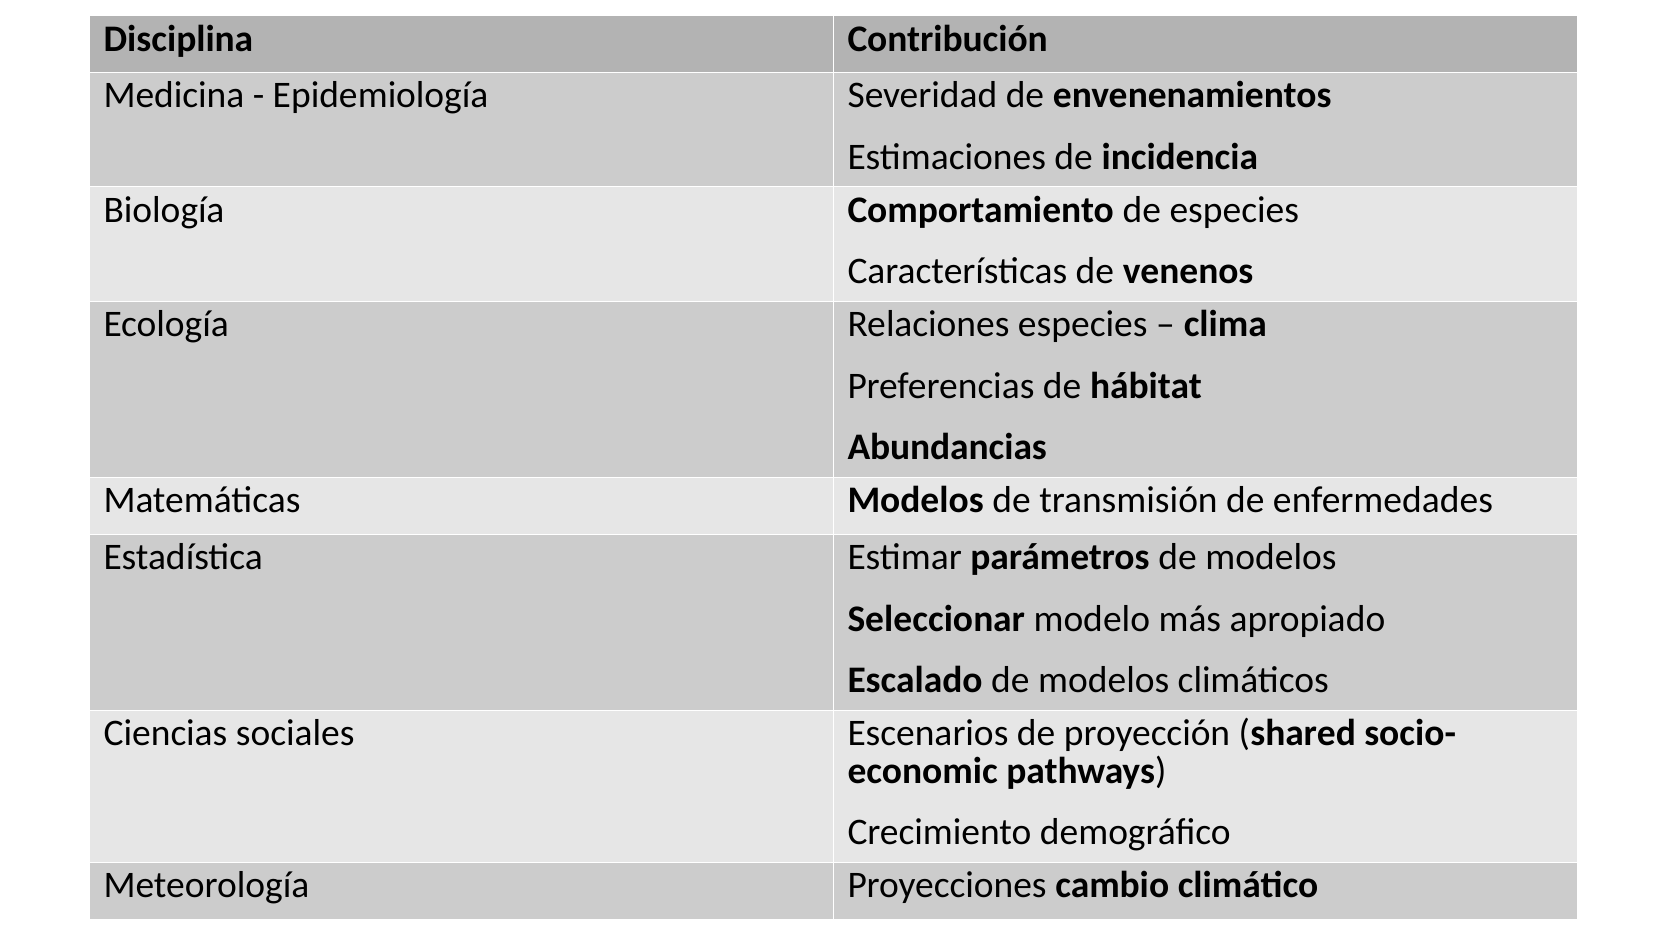

| Disciplina | Contribución |
| --- | --- |
| Medicina - Epidemiología | Severidad de envenenamientos Estimaciones de incidencia |
| Biología | Comportamiento de especies Características de venenos |
| Ecología | Relaciones especies – clima Preferencias de hábitat Abundancias |
| Matemáticas | Modelos de transmisión de enfermedades |
| Estadística | Estimar parámetros de modelos Seleccionar modelo más apropiado Escalado de modelos climáticos |
| Ciencias sociales | Escenarios de proyección (shared socio-economic pathways) Crecimiento demográfico |
| Meteorología | Proyecciones cambio climático |